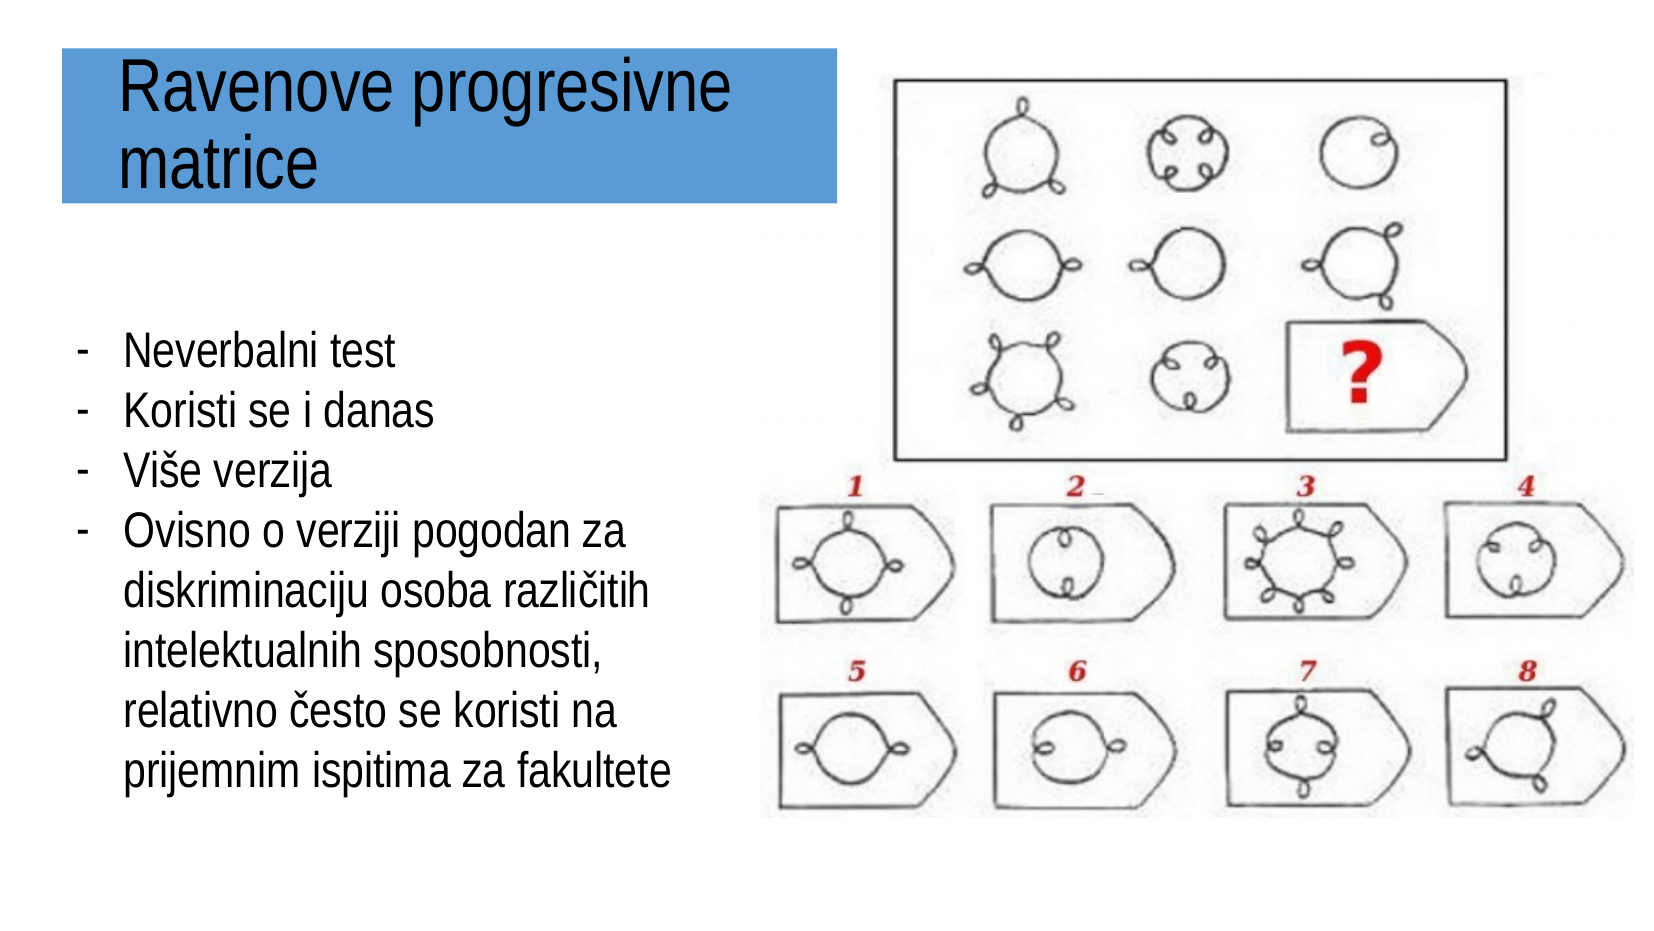

Ravenove progresivne matrice
#
Neverbalni test
Koristi se i danas
Više verzija
Ovisno o verziji pogodan za diskriminaciju osoba različitih intelektualnih sposobnosti, relativno često se koristi na prijemnim ispitima za fakultete